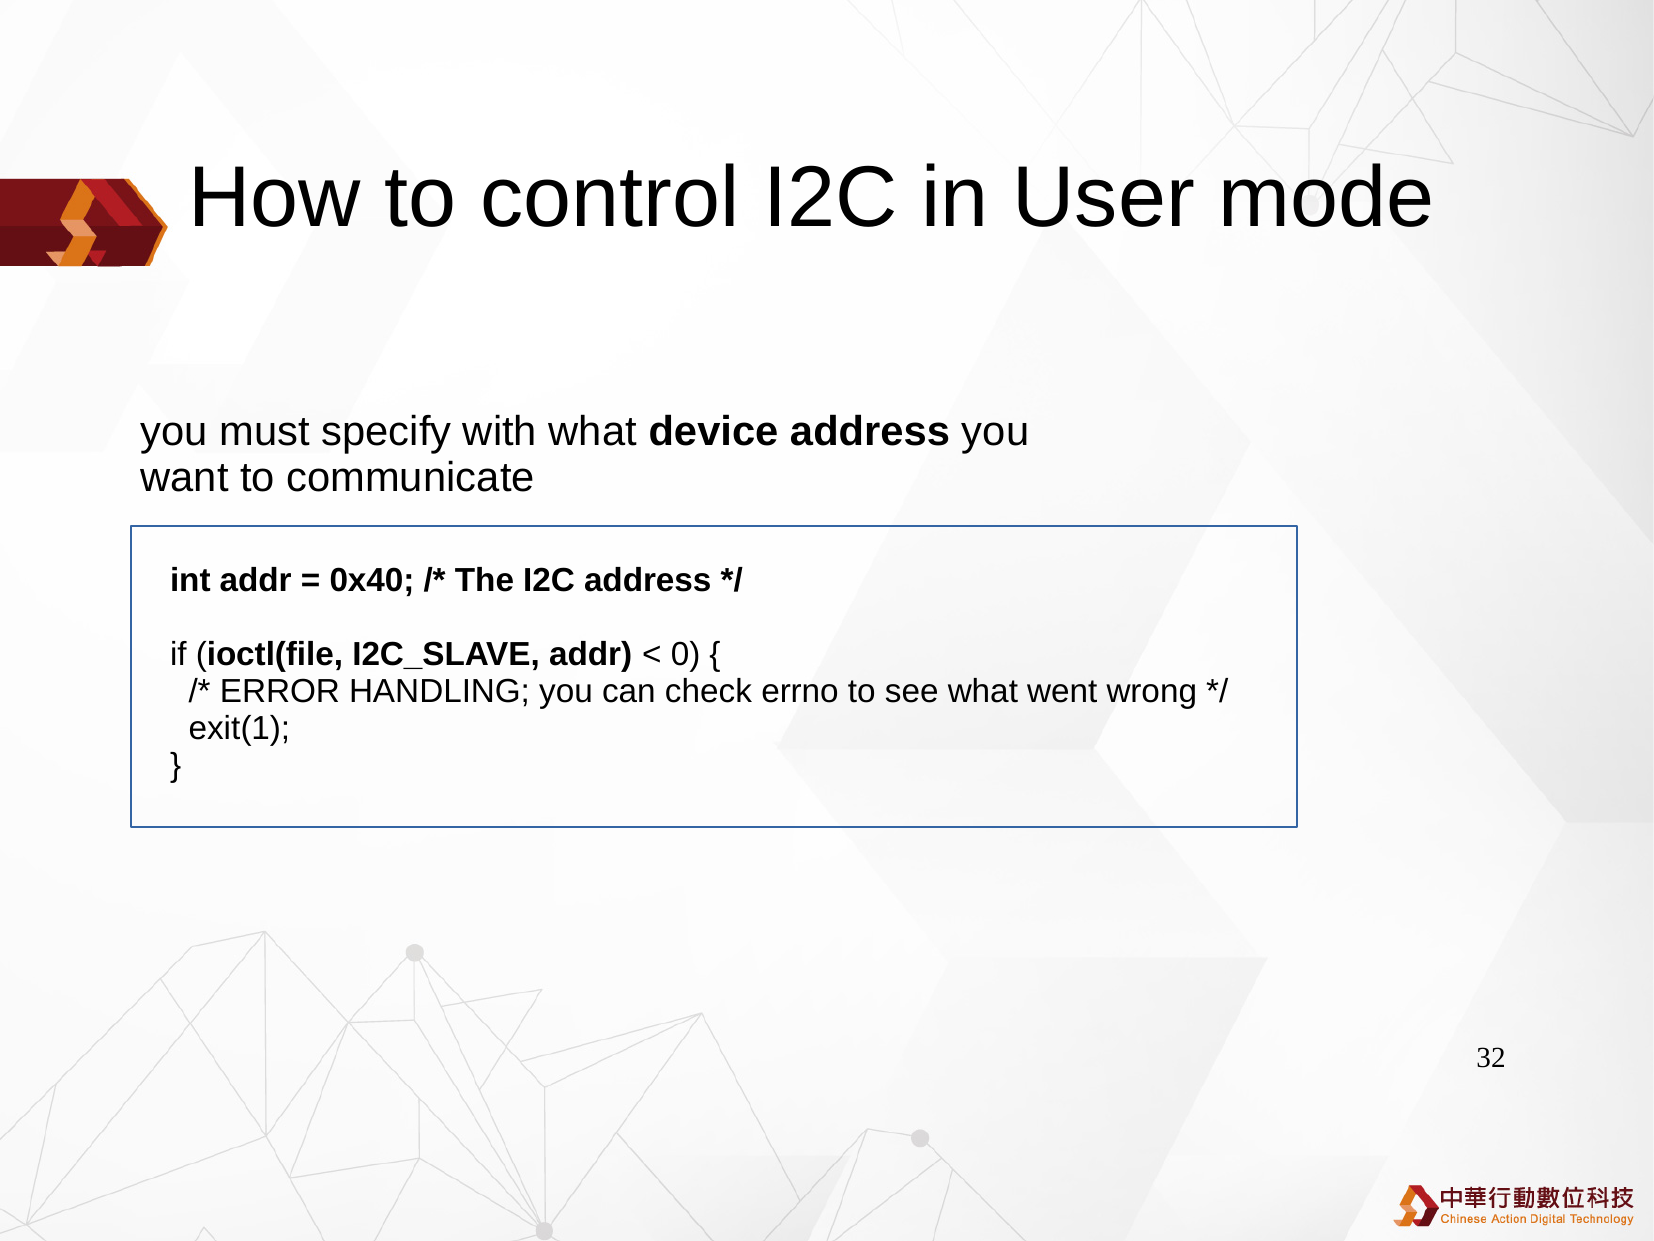

# How to control I2C in User mode
you must specify with what device address you
want to communicate
 int addr = 0x40; /* The I2C address */
 if (ioctl(file, I2C_SLAVE, addr) < 0) {
 /* ERROR HANDLING; you can check errno to see what went wrong */
 exit(1);
 }
32